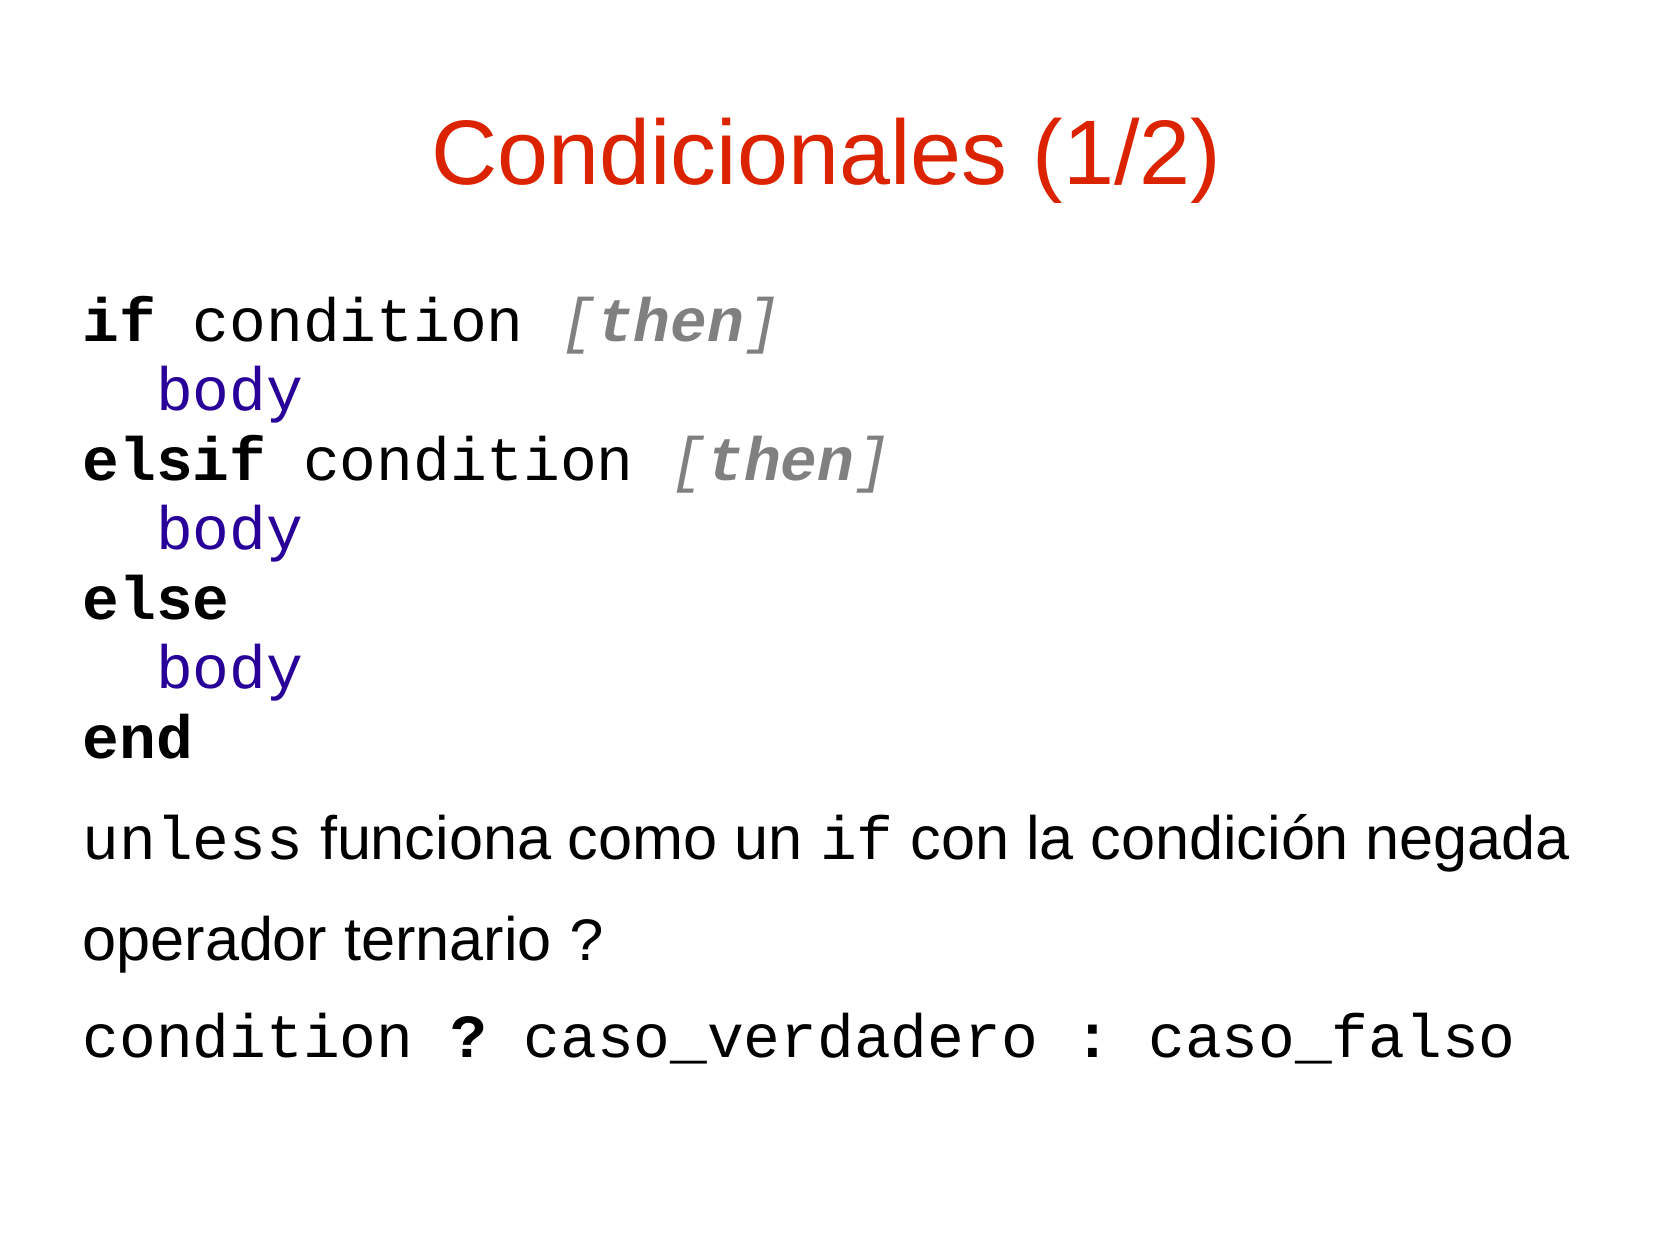

# Condicionales (1/2)
if condition [then]
 body
elsif condition [then]
 body
else
 body
end
unless funciona como un if con la condición negada
operador ternario ?
condition ? caso_verdadero : caso_falso